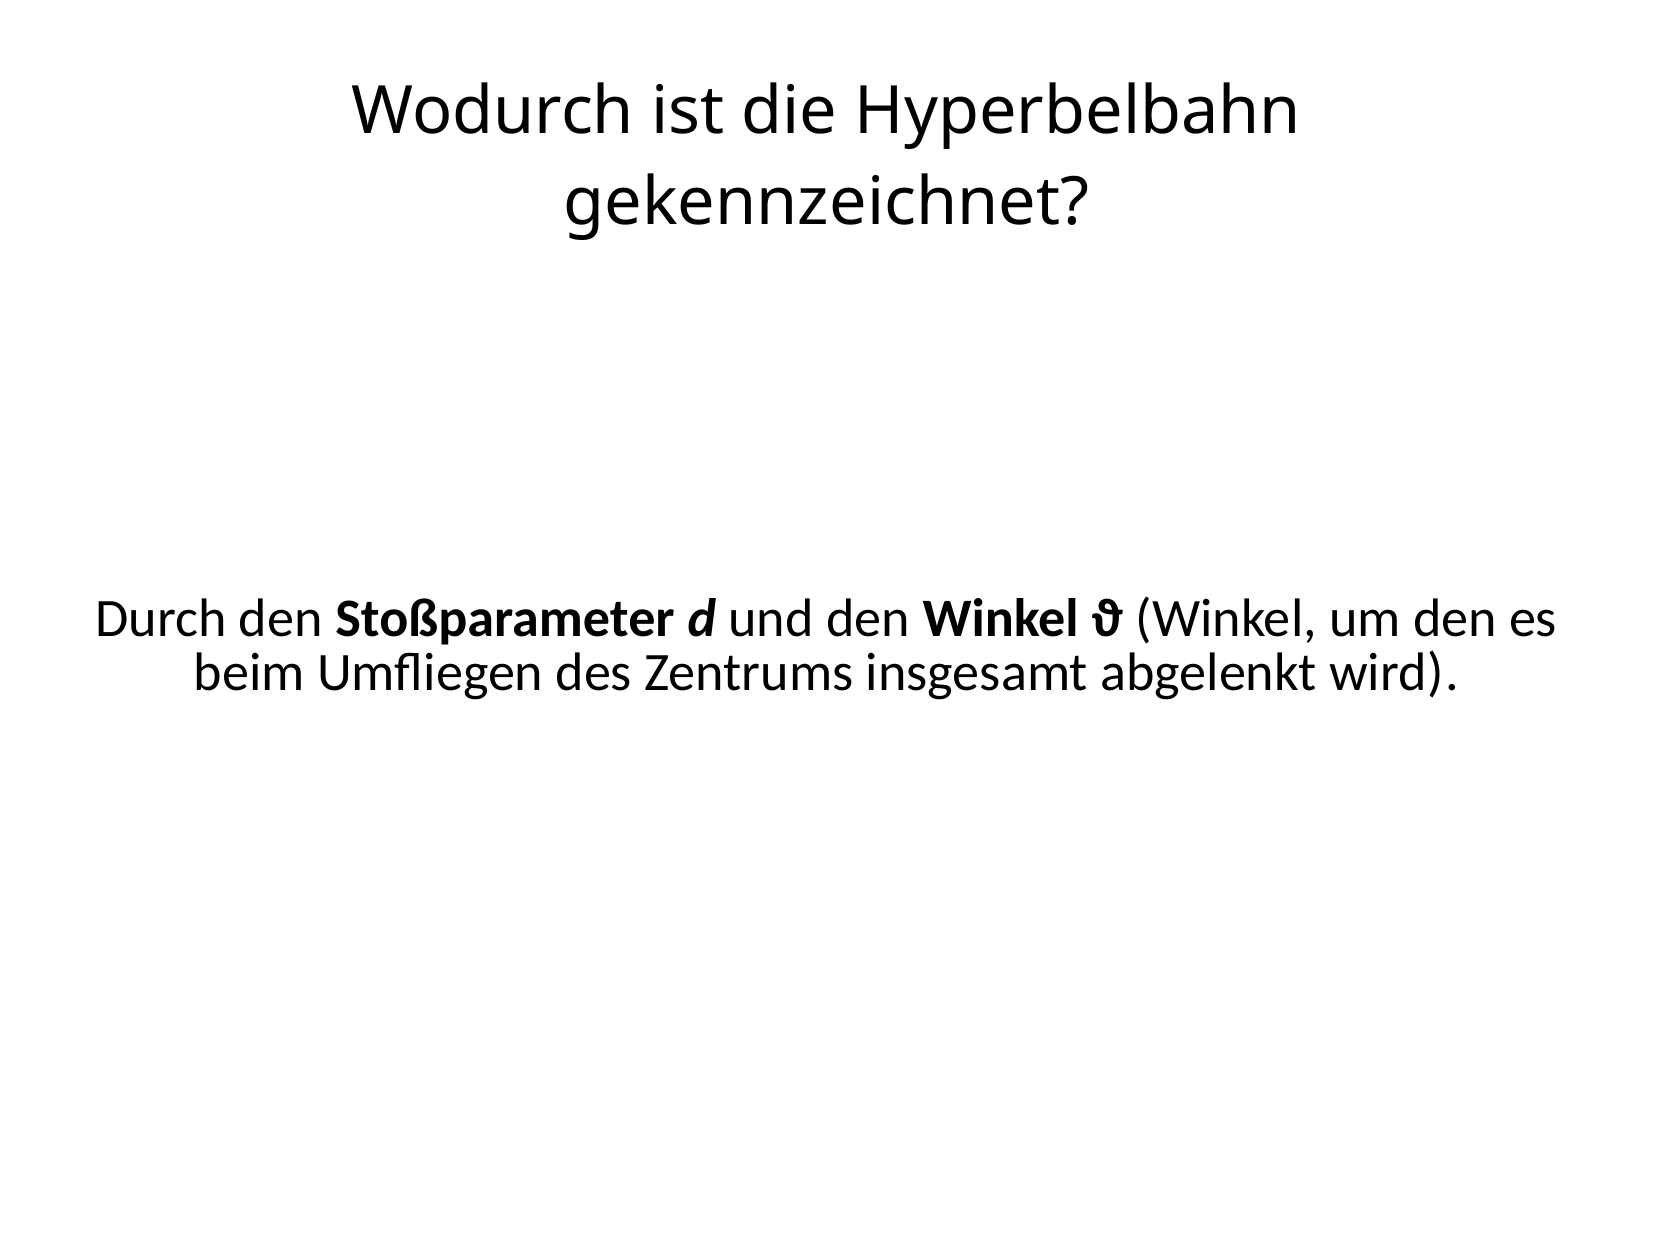

# Wodurch ist die Hyperbelbahn gekennzeichnet?
Durch den Stoßparameter d und den Winkel ϑ (Winkel, um den es beim Umfliegen des Zentrums insgesamt abgelenkt wird).